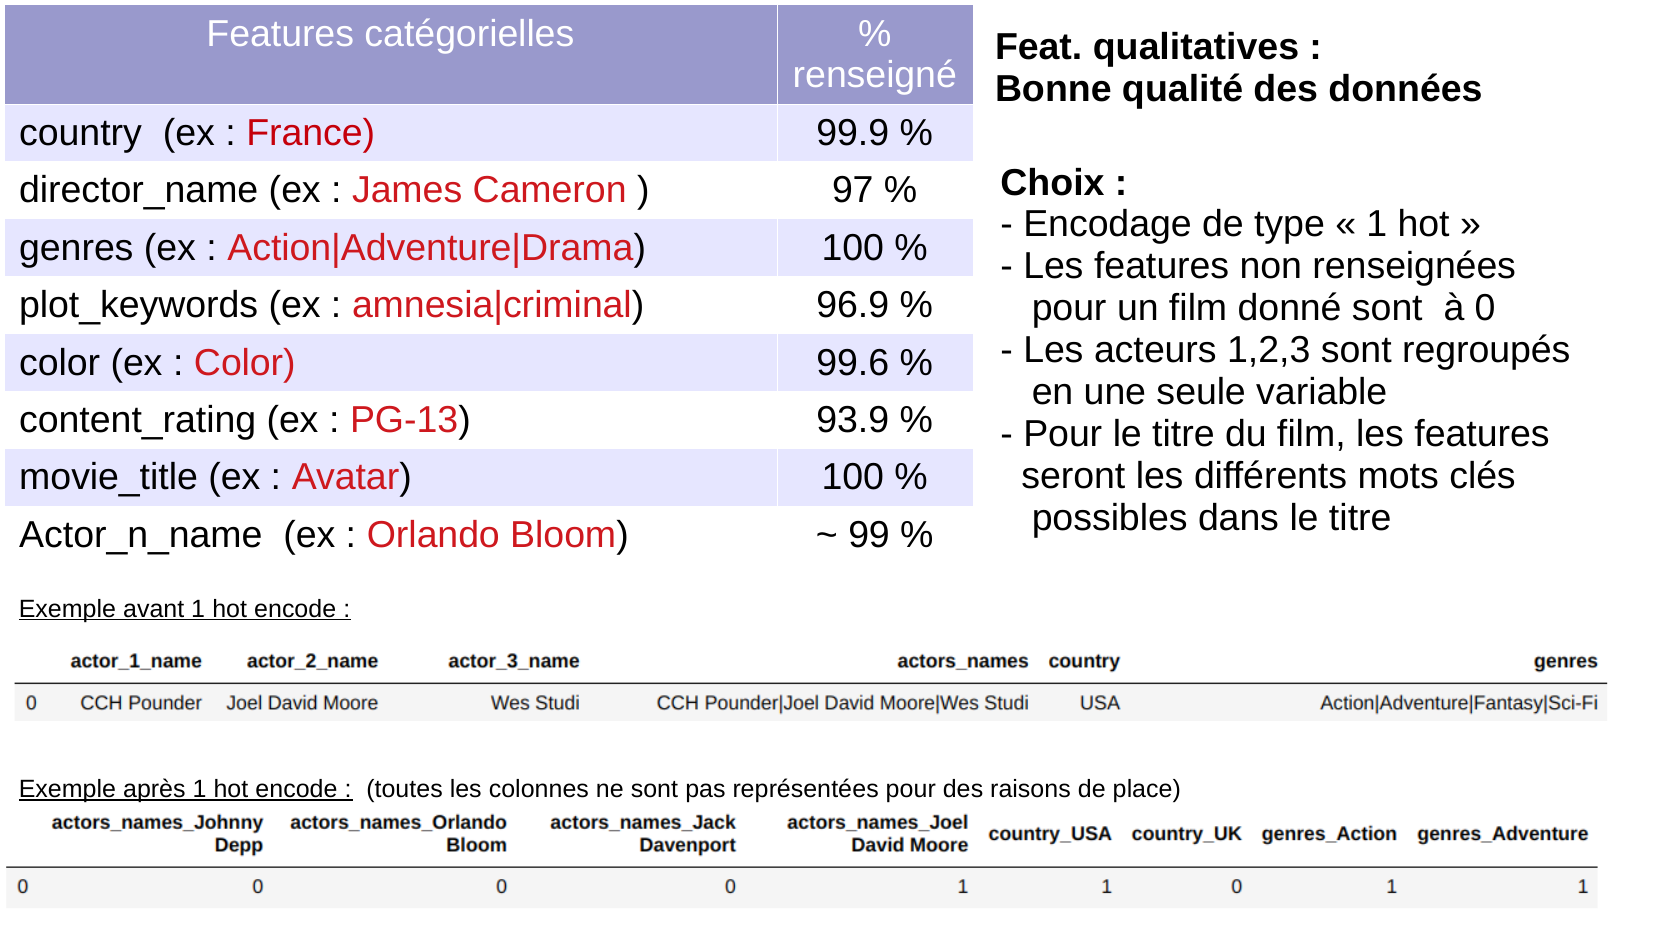

| Features catégorielles | % renseigné |
| --- | --- |
| country (ex : France) | 99.9 % |
| director\_name (ex : James Cameron ) | 97 % |
| genres (ex : Action|Adventure|Drama) | 100 % |
| plot\_keywords (ex : amnesia|criminal) | 96.9 % |
| color (ex : Color) | 99.6 % |
| content\_rating (ex : PG-13) | 93.9 % |
| movie\_title (ex : Avatar) | 100 % |
| Actor\_n\_name (ex : Orlando Bloom) | ~ 99 % |
Feat. qualitatives :
Bonne qualité des données
Choix :
- Encodage de type « 1 hot »
- Les features non renseignées
 pour un film donné sont à 0
- Les acteurs 1,2,3 sont regroupés
 en une seule variable
- Pour le titre du film, les features
 seront les différents mots clés
 possibles dans le titre
Exemple avant 1 hot encode :
Exemple après 1 hot encode : (toutes les colonnes ne sont pas représentées pour des raisons de place)